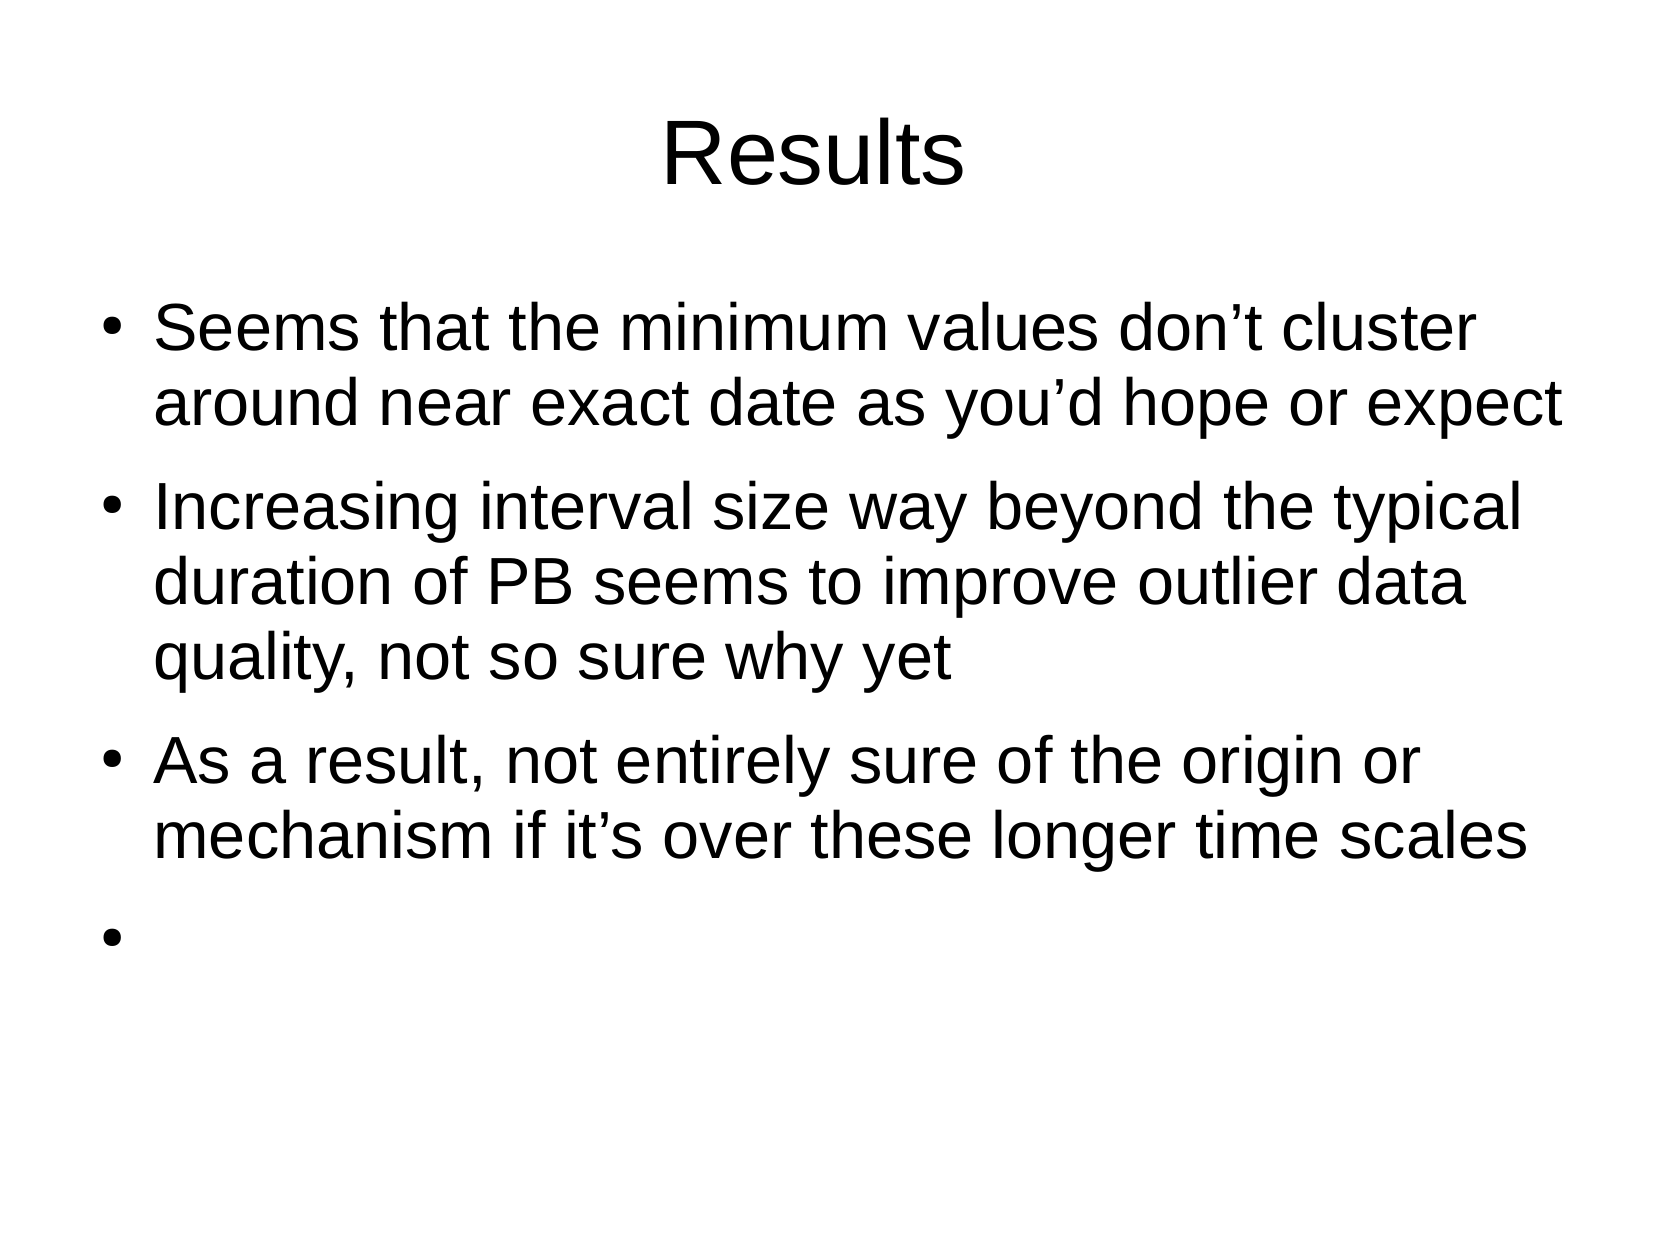

# Results
Seems that the minimum values don’t cluster around near exact date as you’d hope or expect
Increasing interval size way beyond the typical duration of PB seems to improve outlier data quality, not so sure why yet
As a result, not entirely sure of the origin or mechanism if it’s over these longer time scales